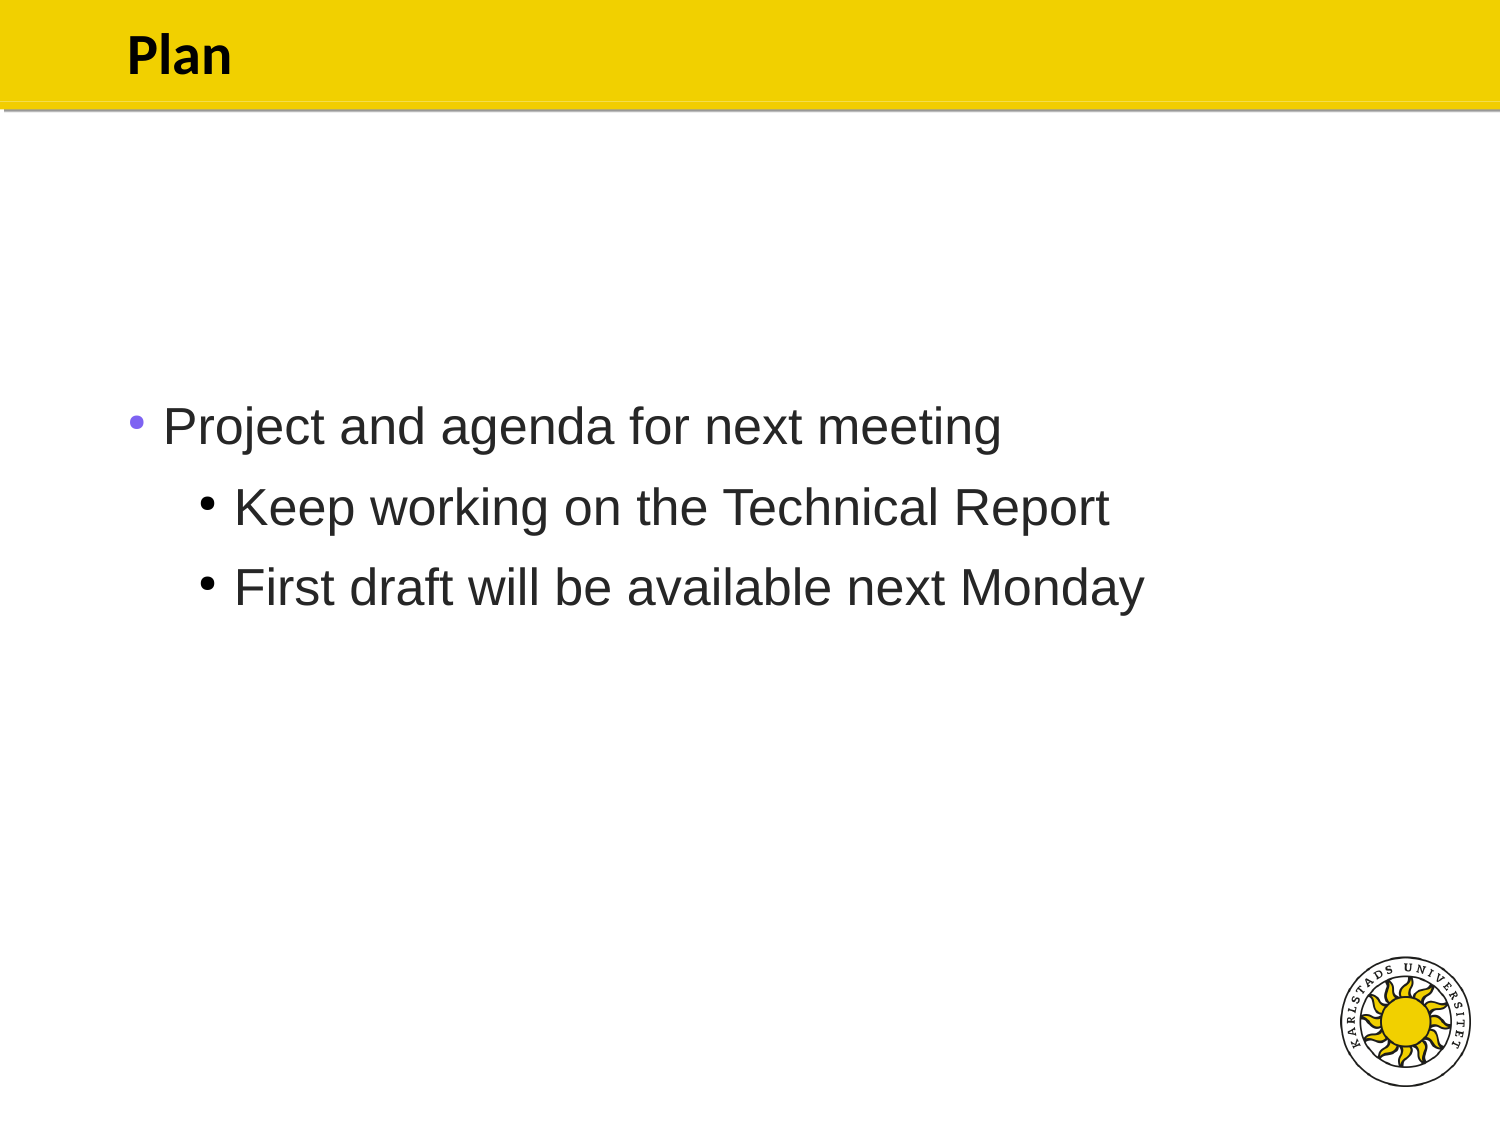

# Plan
Project and agenda for next meeting
Keep working on the Technical Report
First draft will be available next Monday